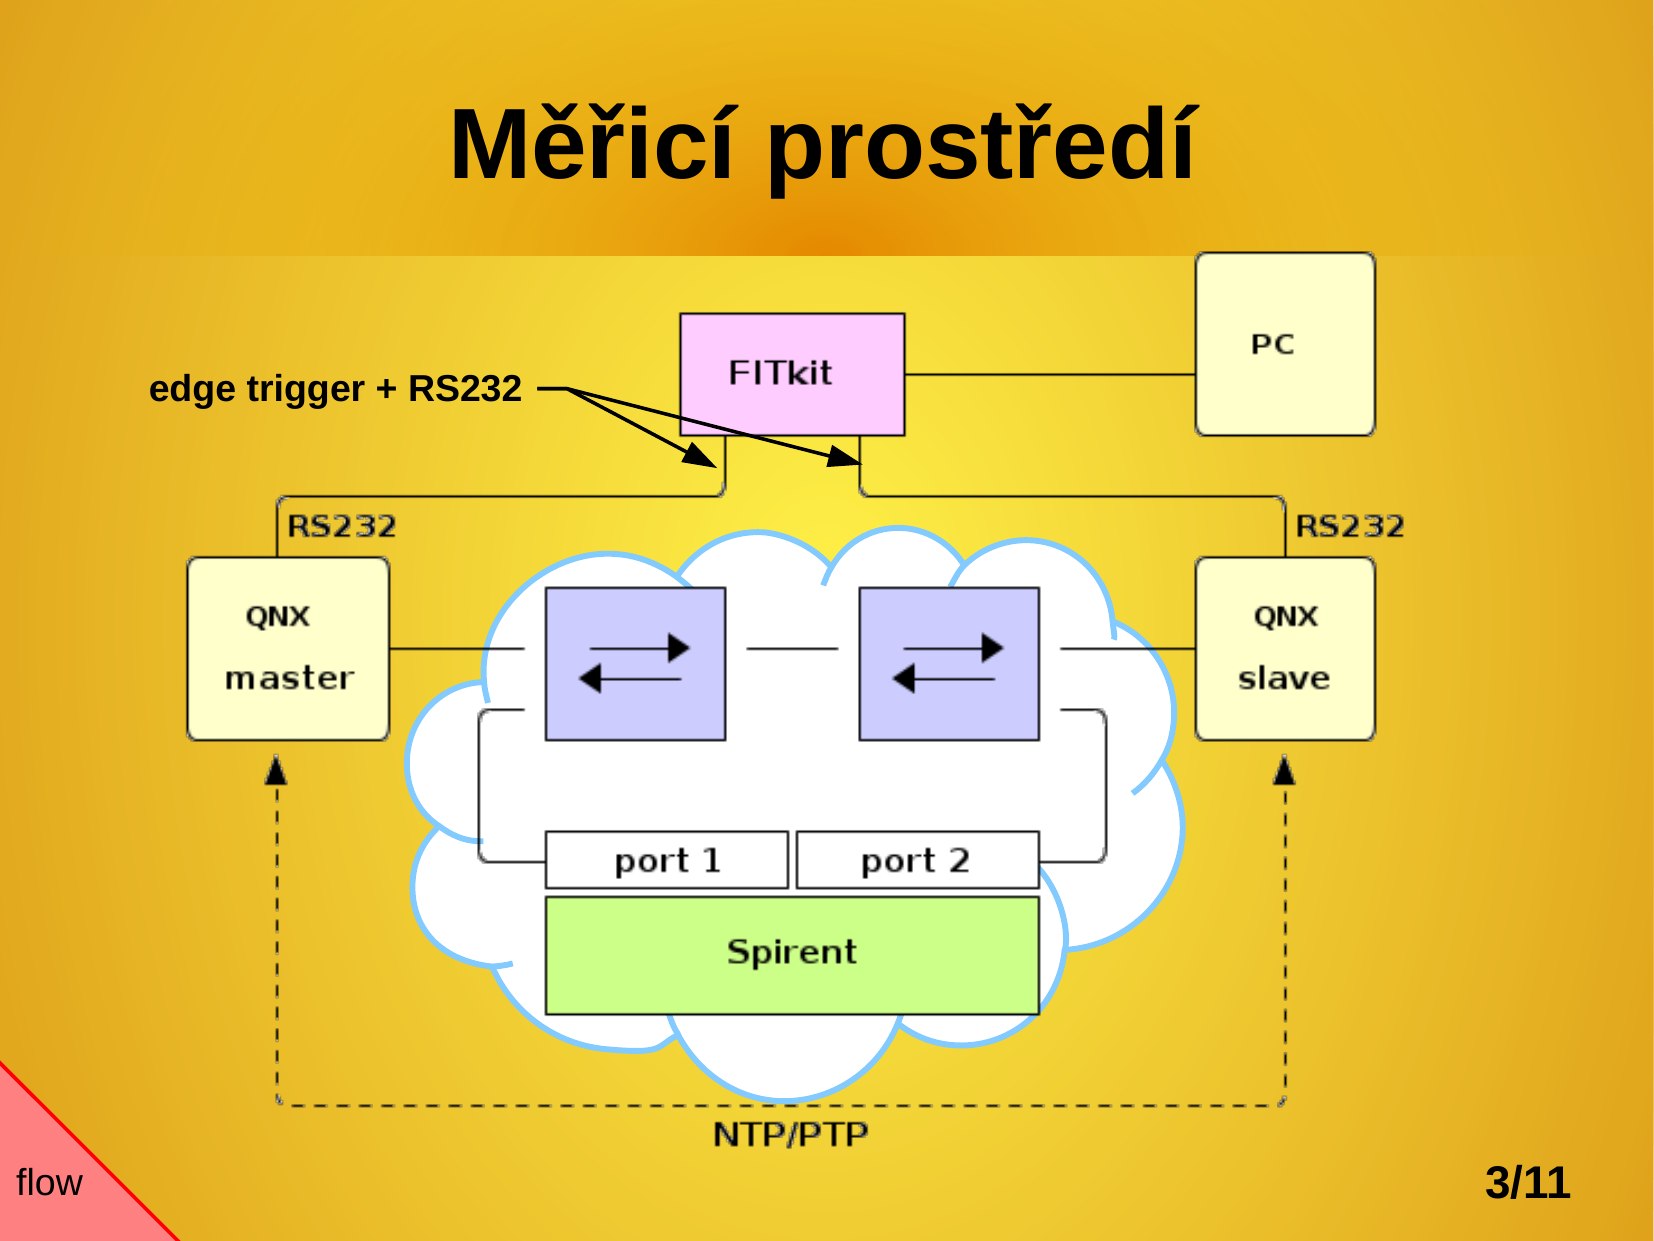

# Měřicí prostředí
edge trigger + RS232
flow